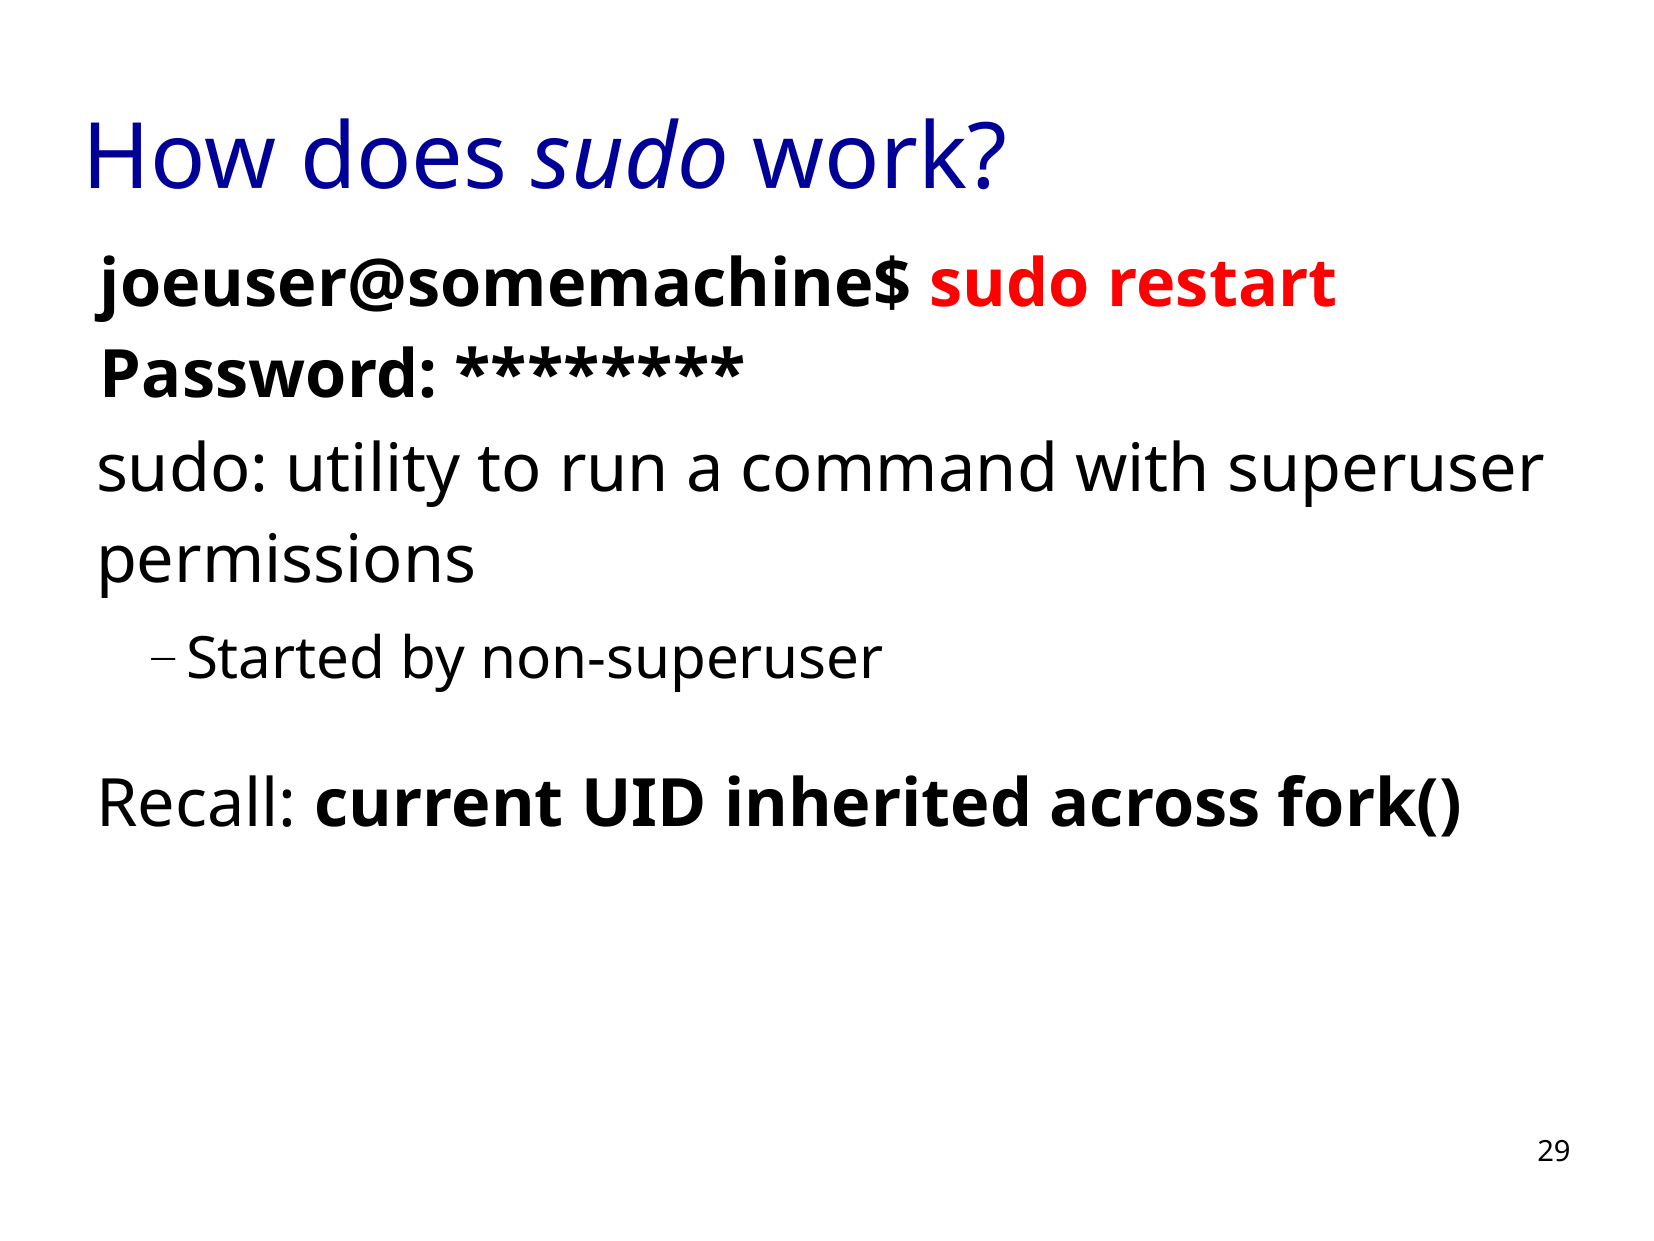

# How does sudo work?
joeuser@somemachine$ sudo restart
Password: ********
sudo: utility to run a command with superuser permissions
Started by non-superuser
Recall: current UID inherited across fork()
29